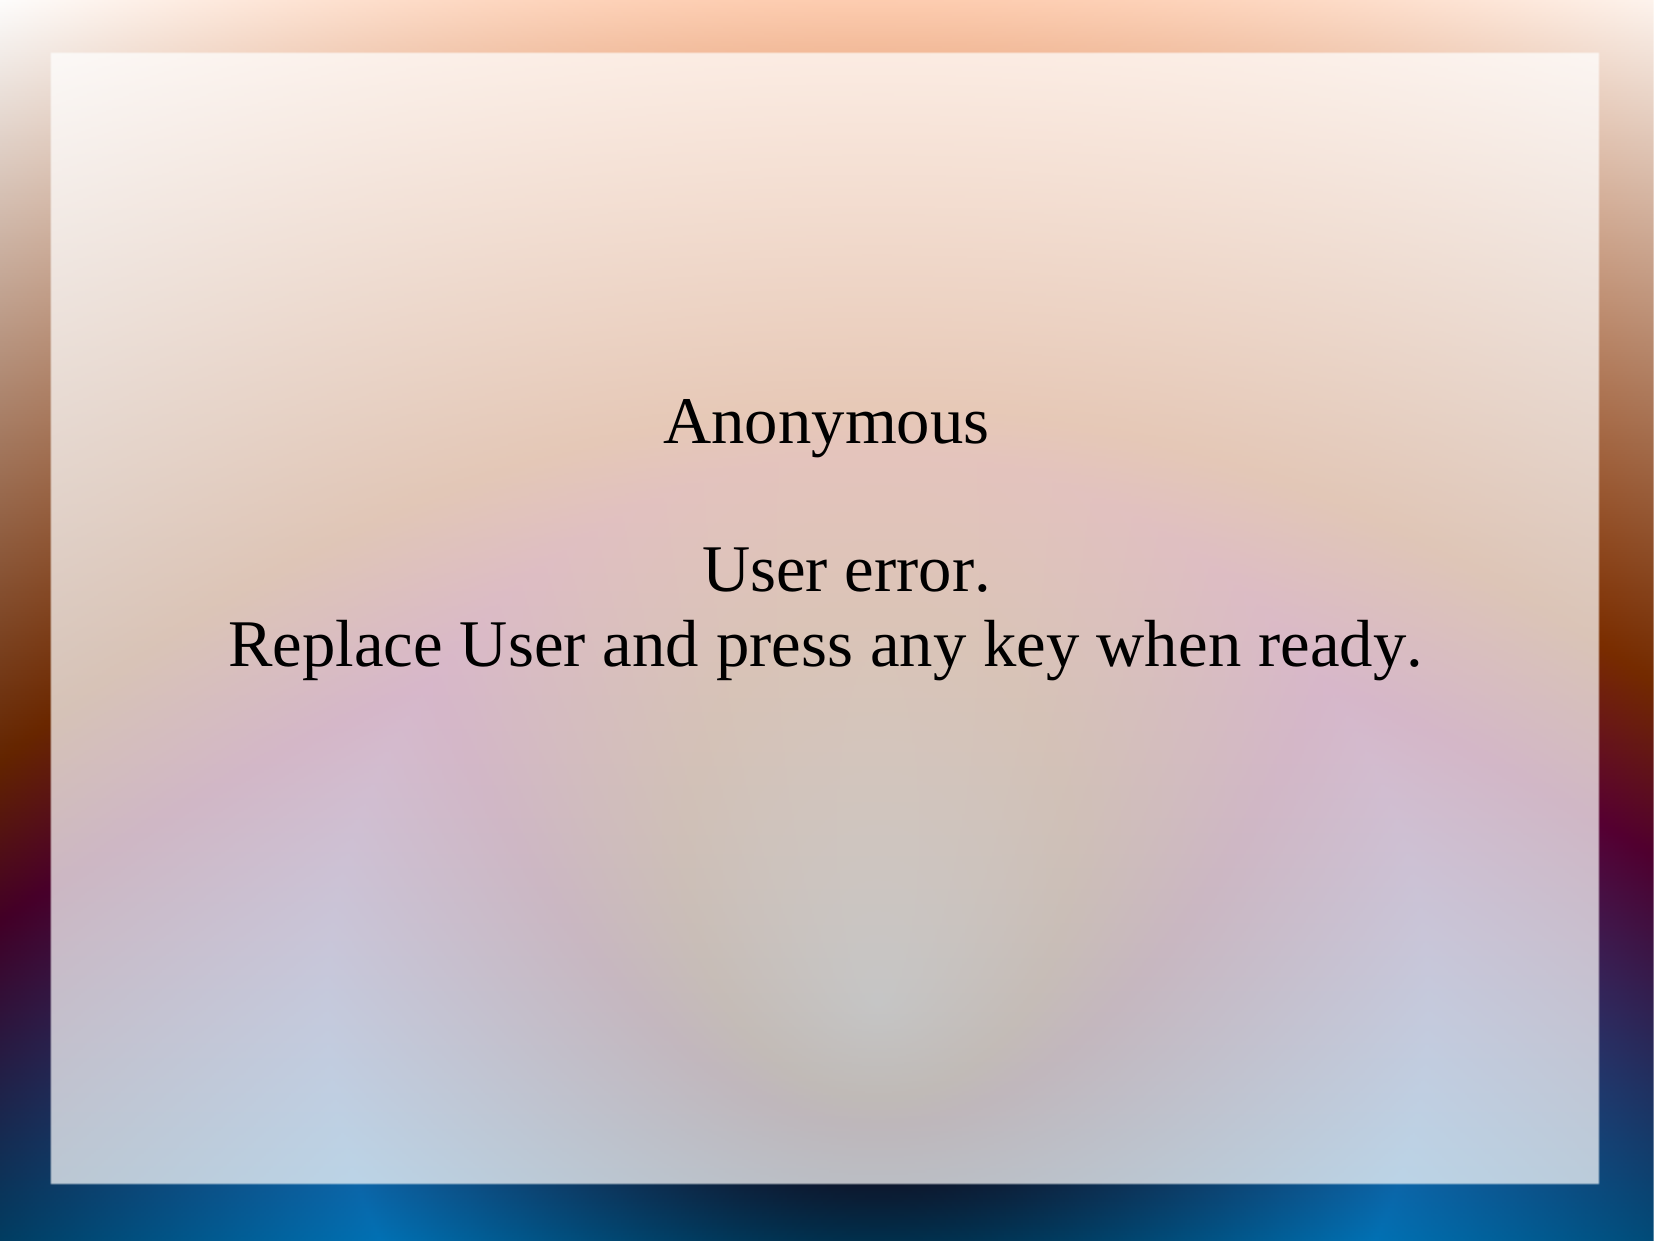

# Anonymous
	User error.
Replace User and press any key when ready.